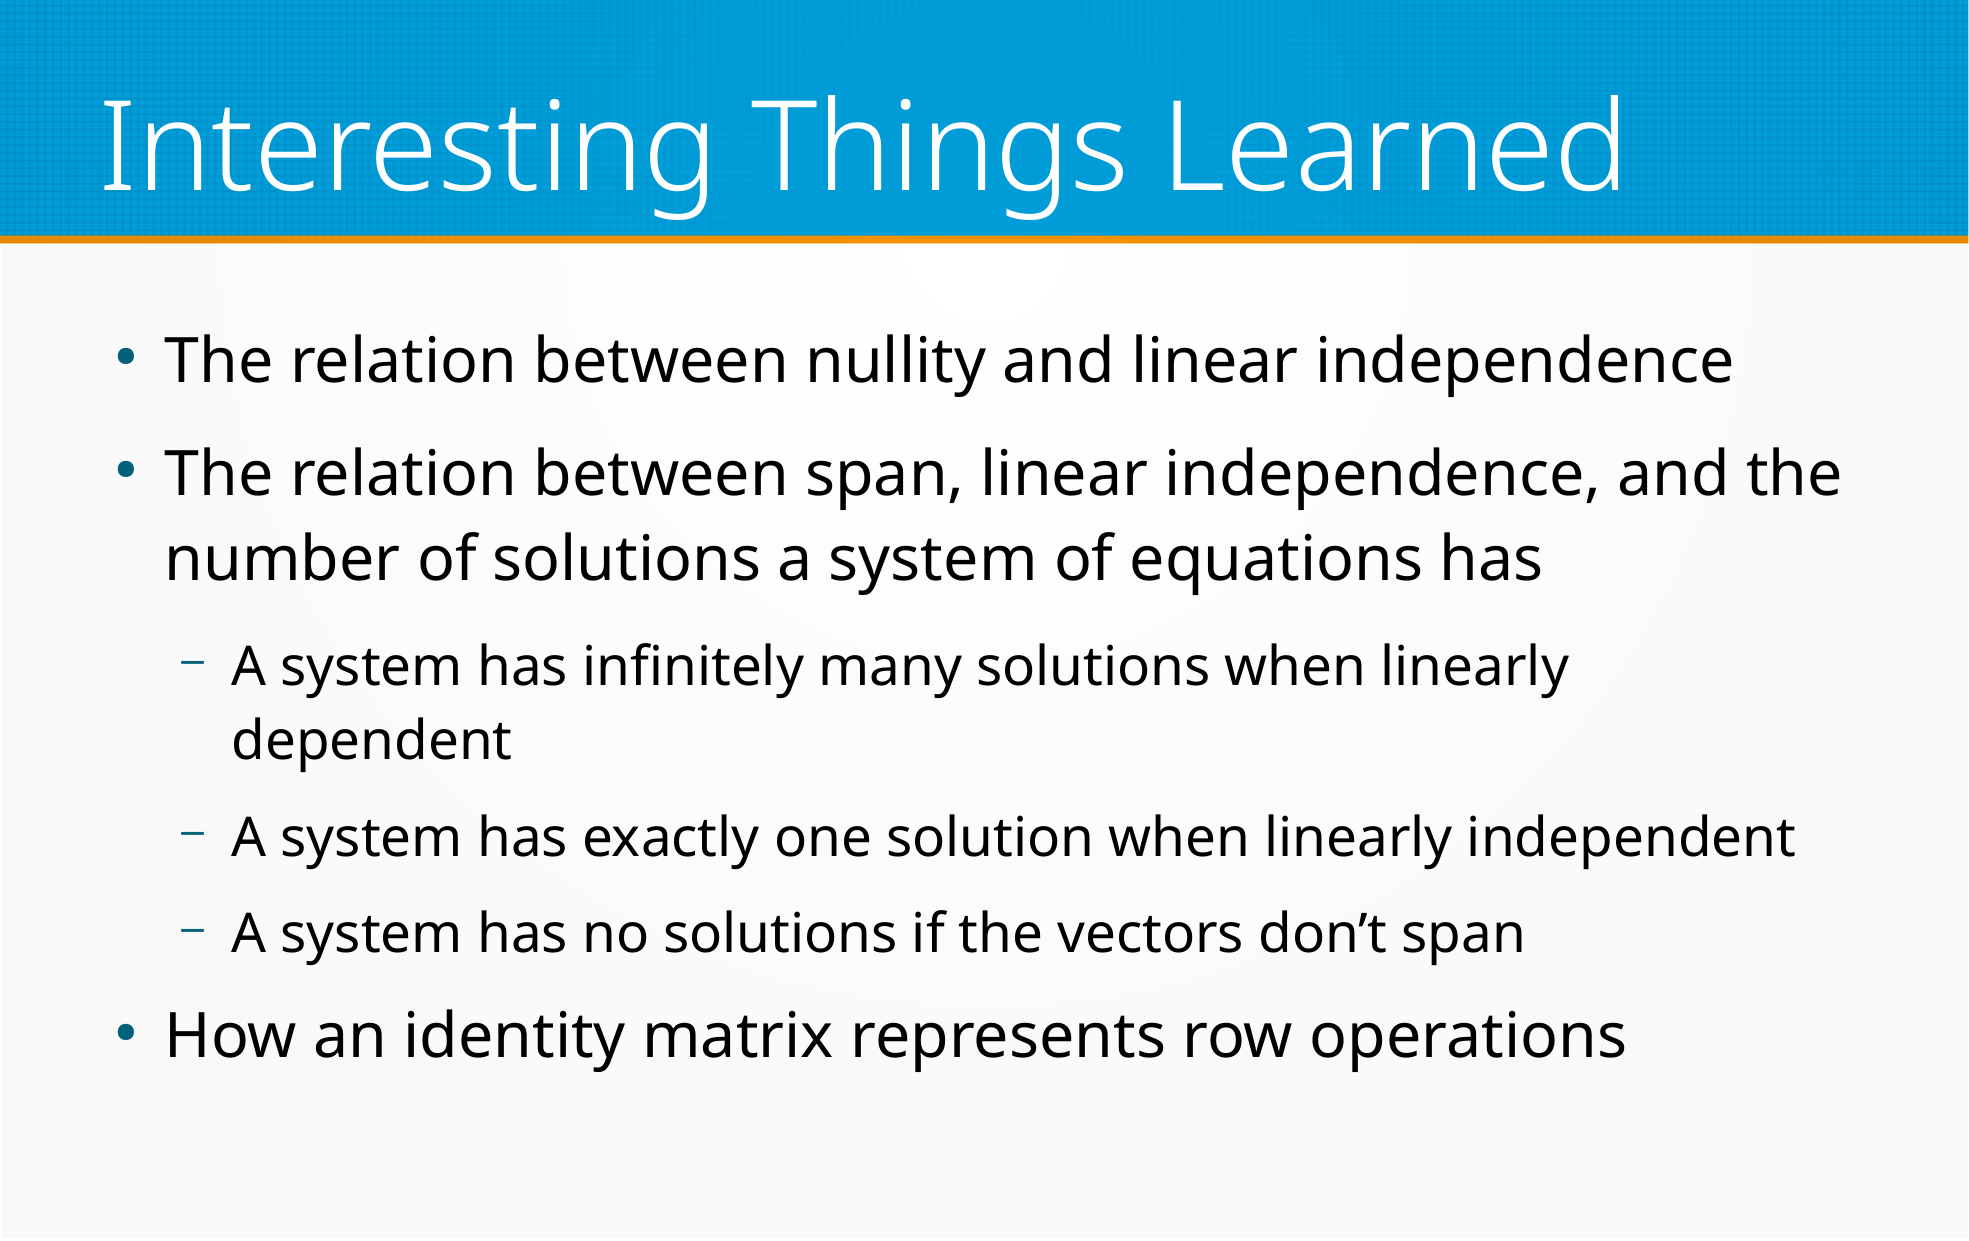

# Interesting Things Learned
The relation between nullity and linear independence
The relation between span, linear independence, and the number of solutions a system of equations has
A system has infinitely many solutions when linearly dependent
A system has exactly one solution when linearly independent
A system has no solutions if the vectors don’t span
How an identity matrix represents row operations